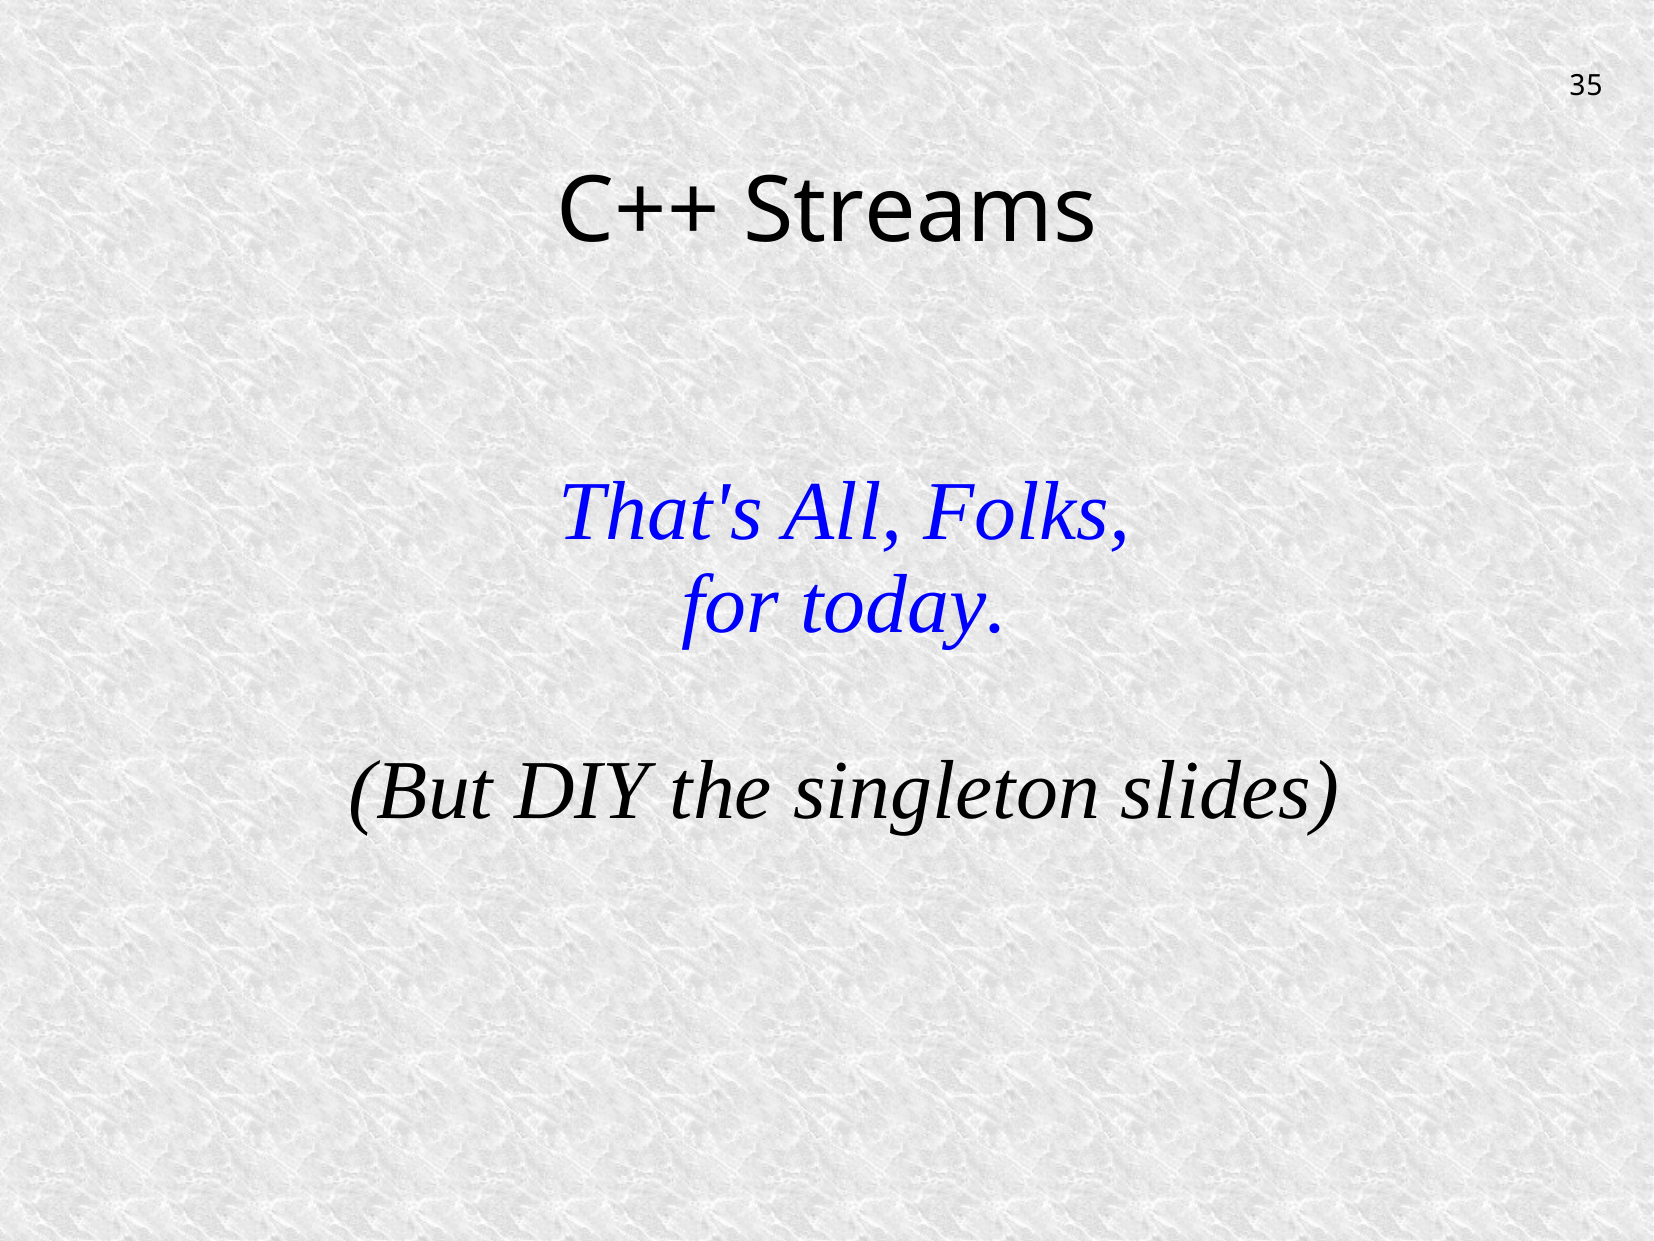

# C++ Streams
35
That's All, Folks,
for today.
(But DIY the singleton slides)